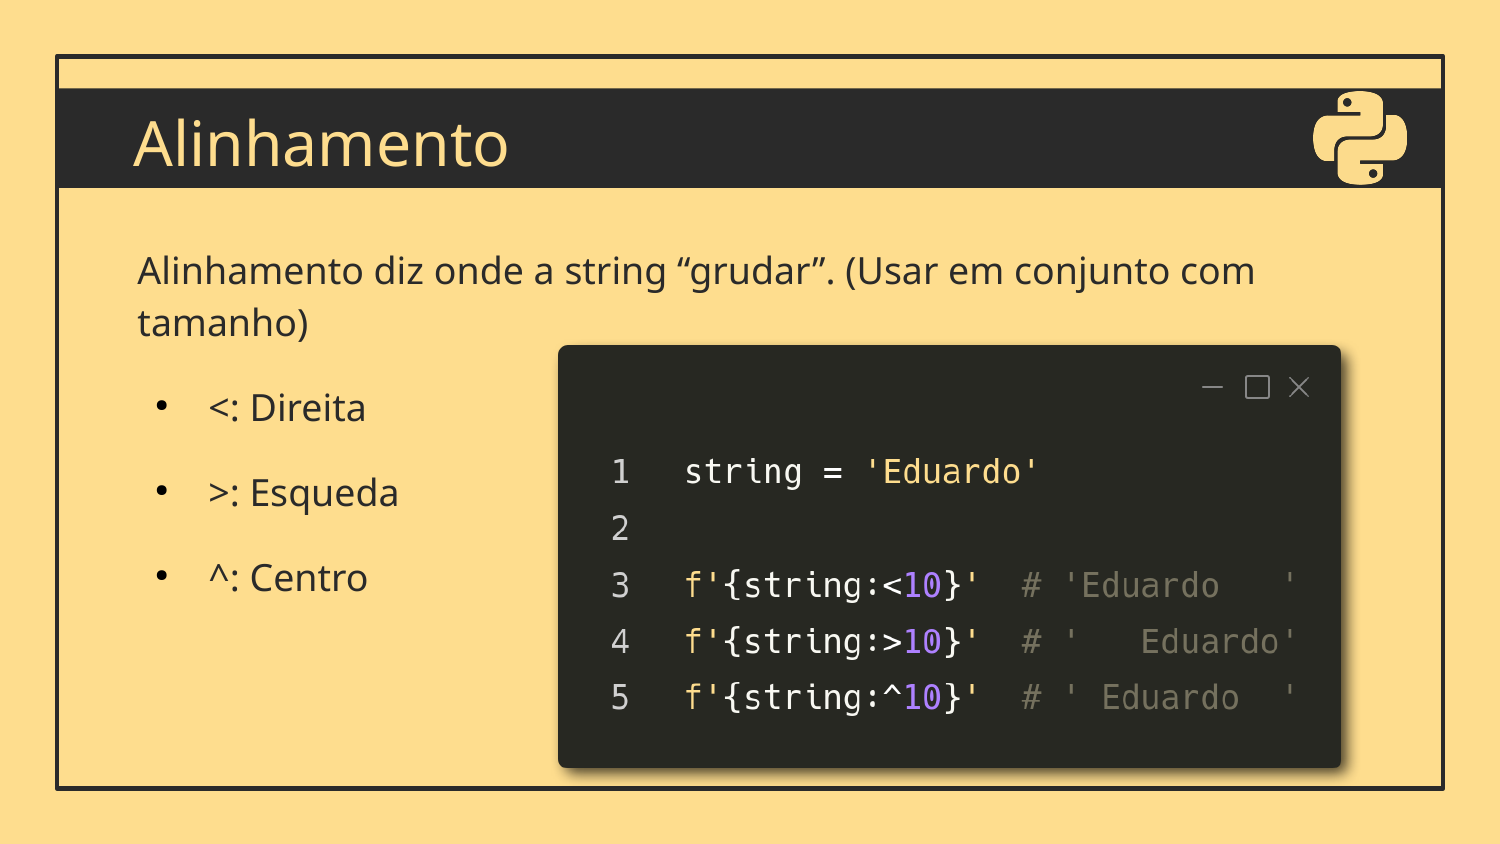

# Alinhamento
Alinhamento diz onde a string “grudar”. (Usar em conjunto com tamanho)
<: Direita
>: Esqueda
^: Centro